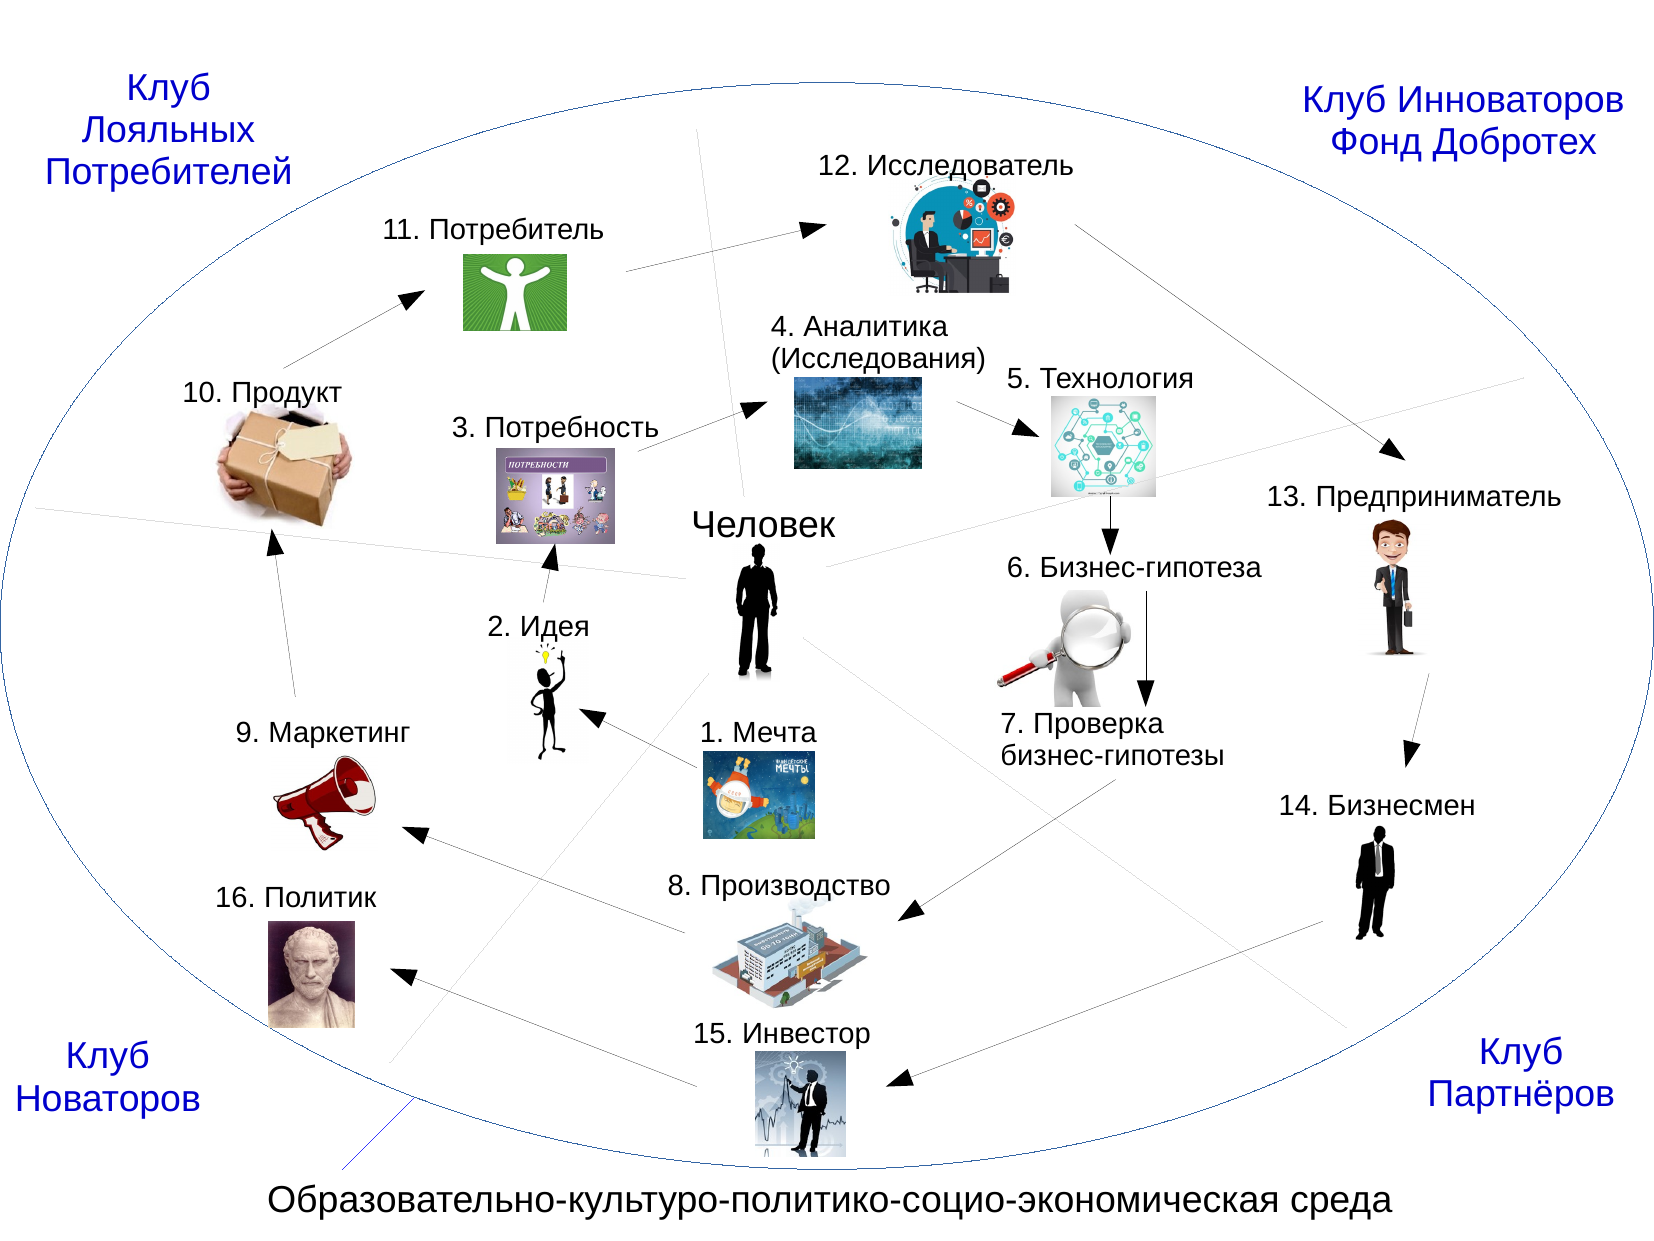

#
Клуб
Лояльных
Потребителей
Клуб Инноваторов
Фонд Добротех
12. Исследователь
11. Потребитель
4. Аналитика
(Исследования)
5. Технология
10. Продукт
3. Потребность
13. Предприниматель
Человек
6. Бизнес-гипотеза
2. Идея
7. Проверка
бизнес-гипотезы
9. Маркетинг
1. Мечта
14. Бизнесмен
8. Производство
16. Политик
15. Инвестор
Клуб
Партнёров
Клуб
Новаторов
Образовательно-культуро-политико-социо-экономическая среда